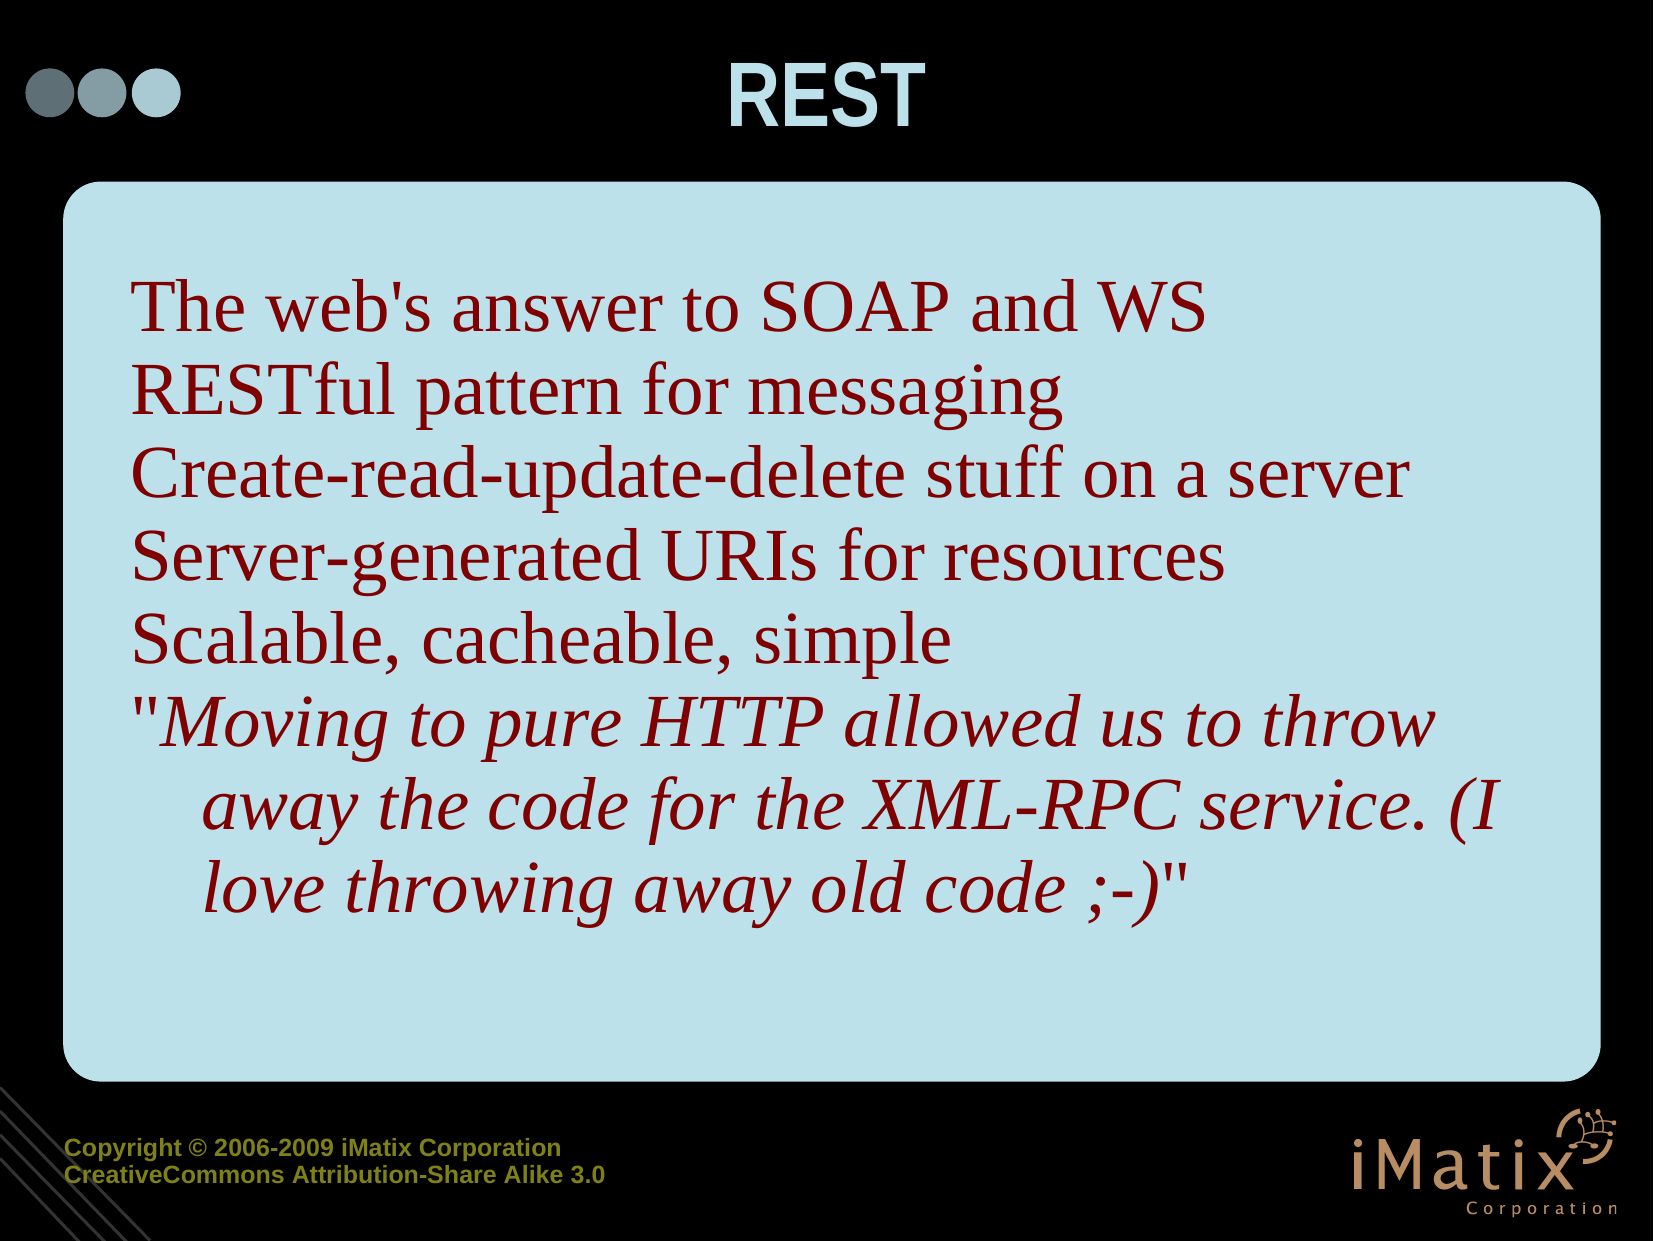

# REST
The web's answer to SOAP and WS
RESTful pattern for messaging
Create-read-update-delete stuff on a server
Server-generated URIs for resources
Scalable, cacheable, simple
"Moving to pure HTTP allowed us to throw away the code for the XML-RPC service. (I love throwing away old code ;-)"